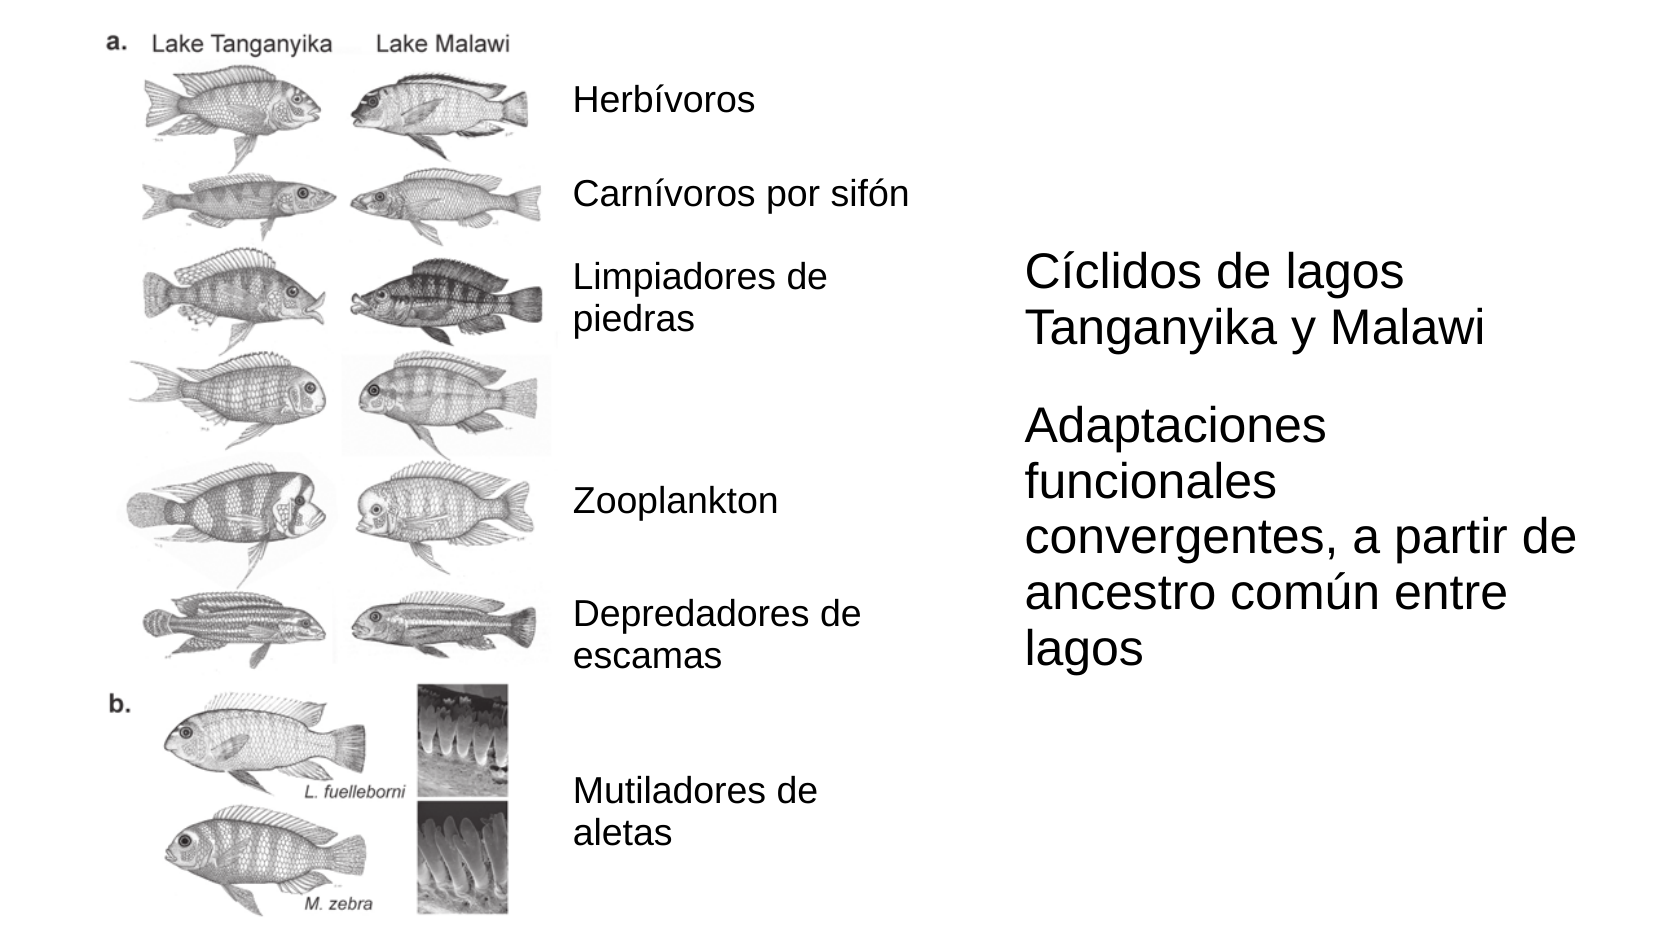

Herbívoros
Carnívoros por sifón
Cíclidos de lagos Tanganyika y Malawi
Adaptaciones funcionales convergentes, a partir de ancestro común entre lagos
Limpiadores de piedras
Zooplankton
Depredadores de escamas
Mutiladores de aletas